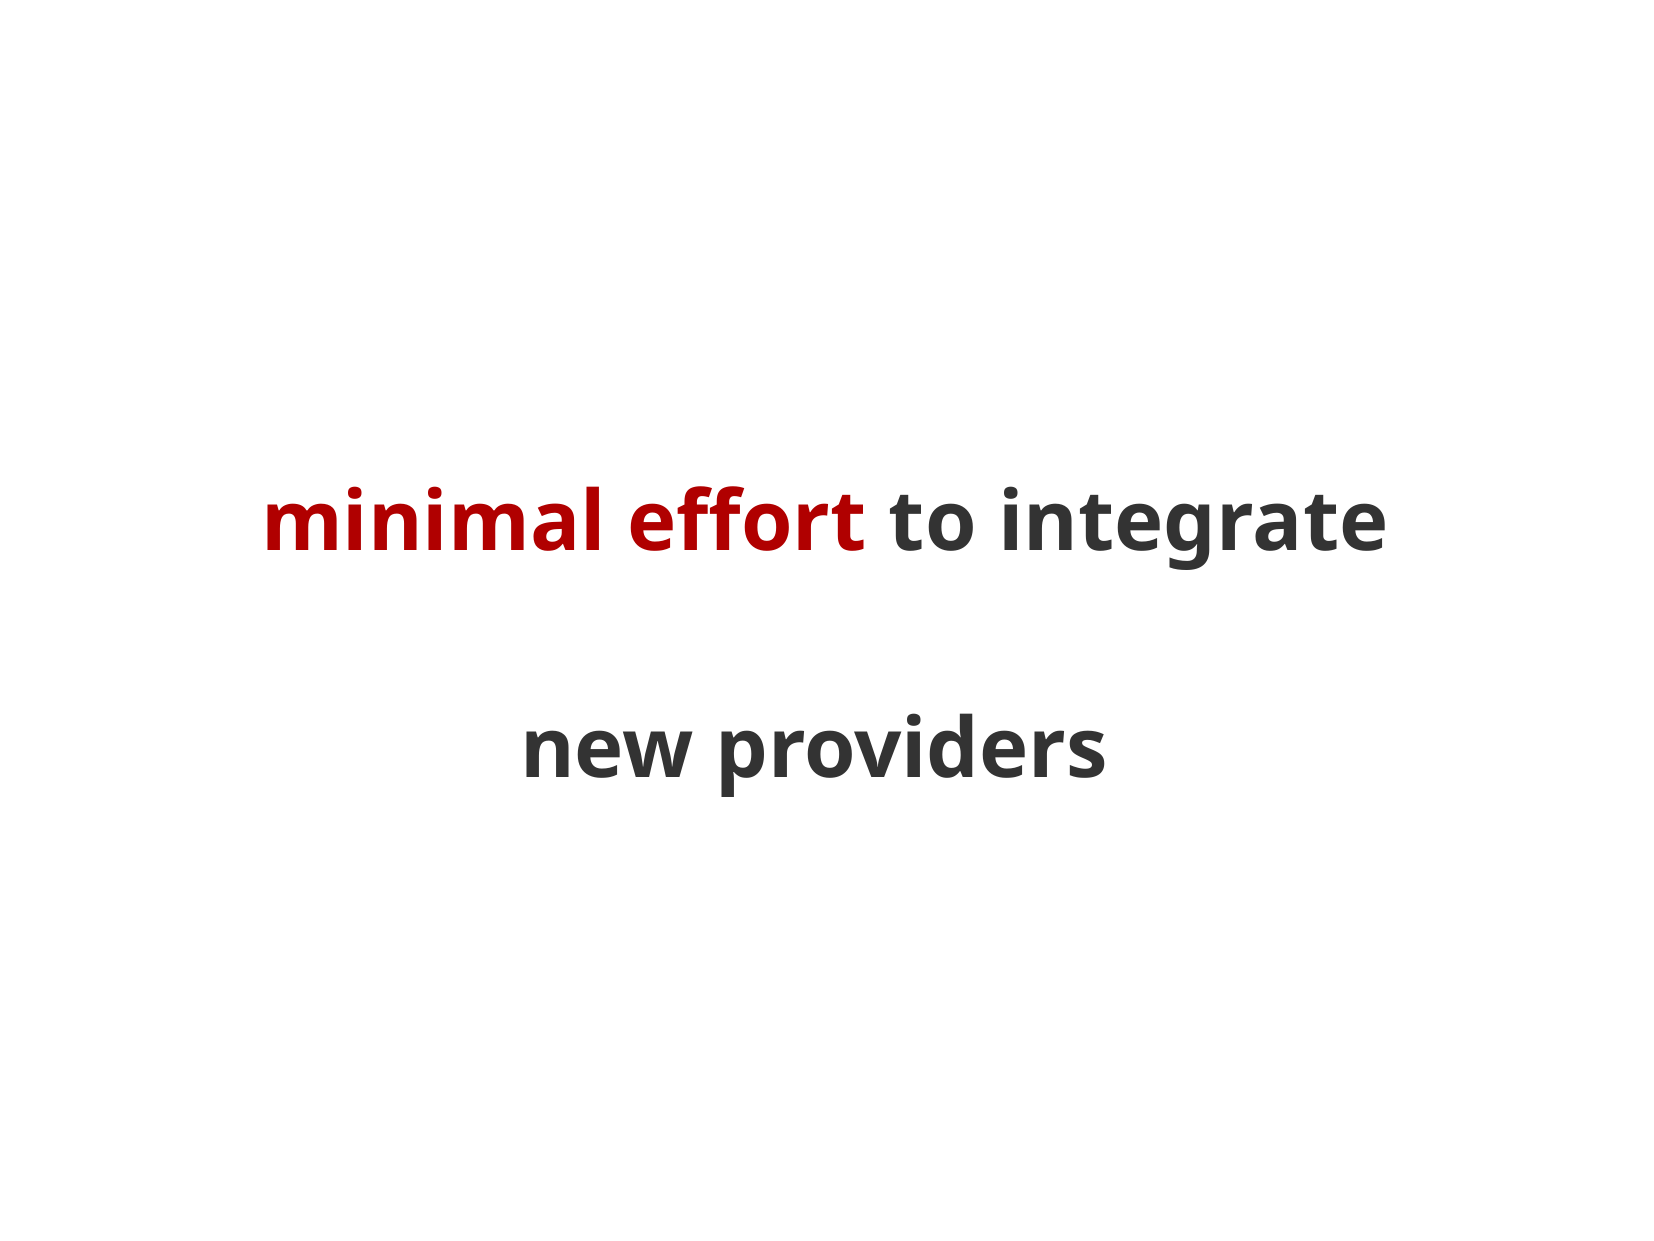

#
minimal effort to integrate
new providers